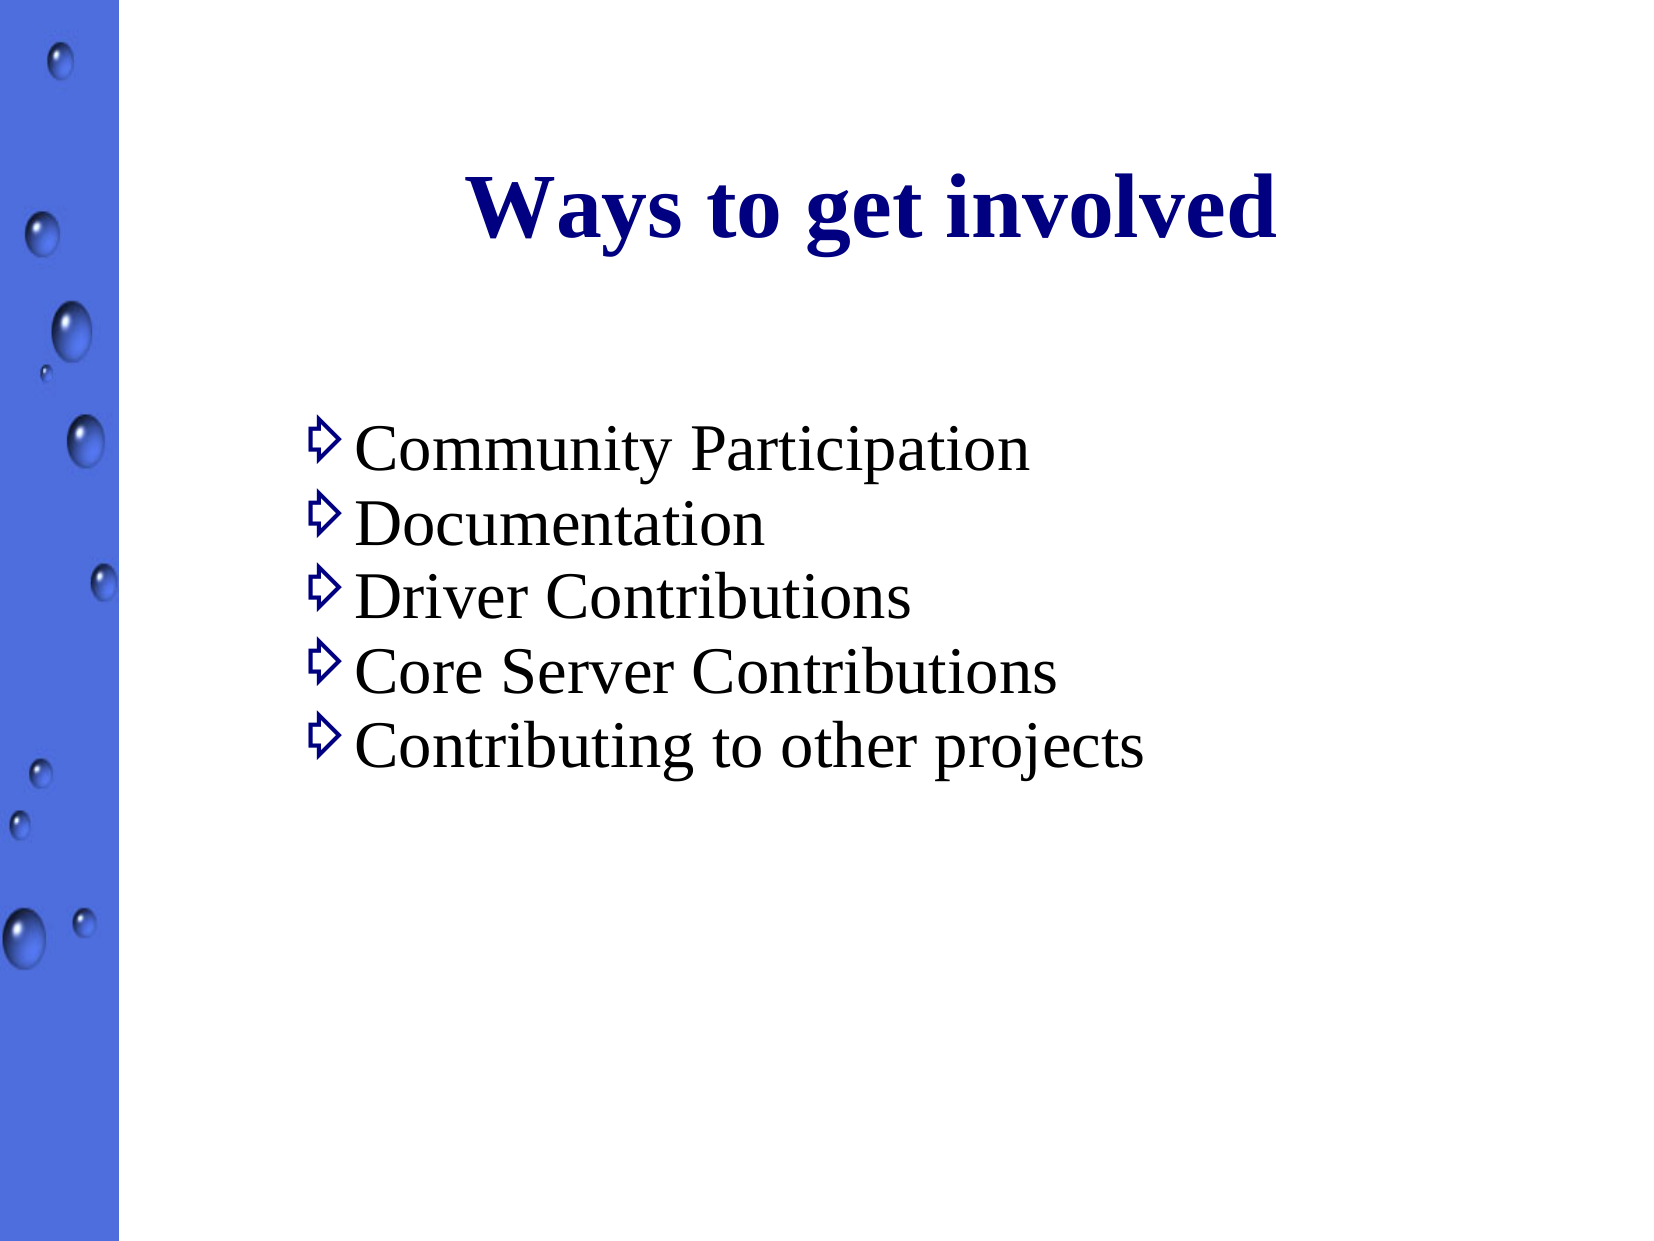

# Ways to get involved
Community Participation
Documentation
Driver Contributions
Core Server Contributions
Contributing to other projects